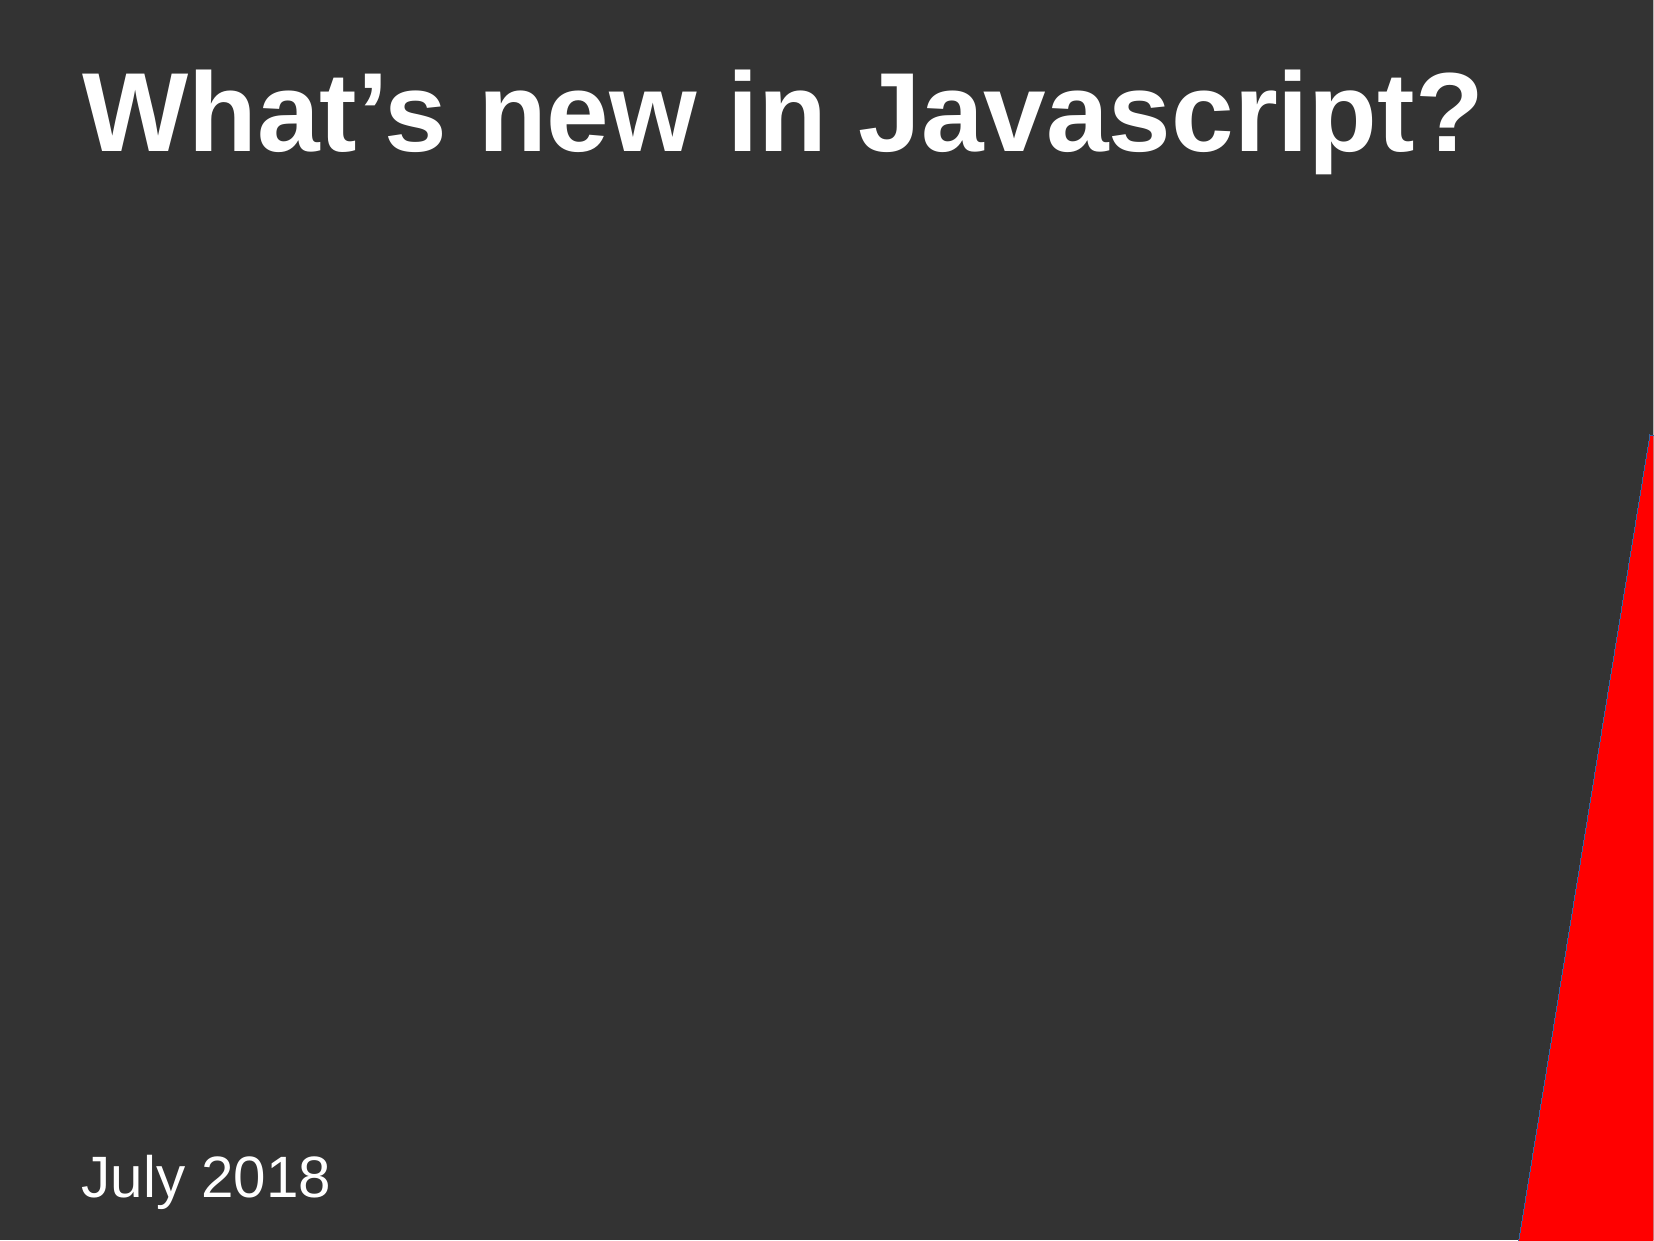

# What’s new in Javascript?
July 2018